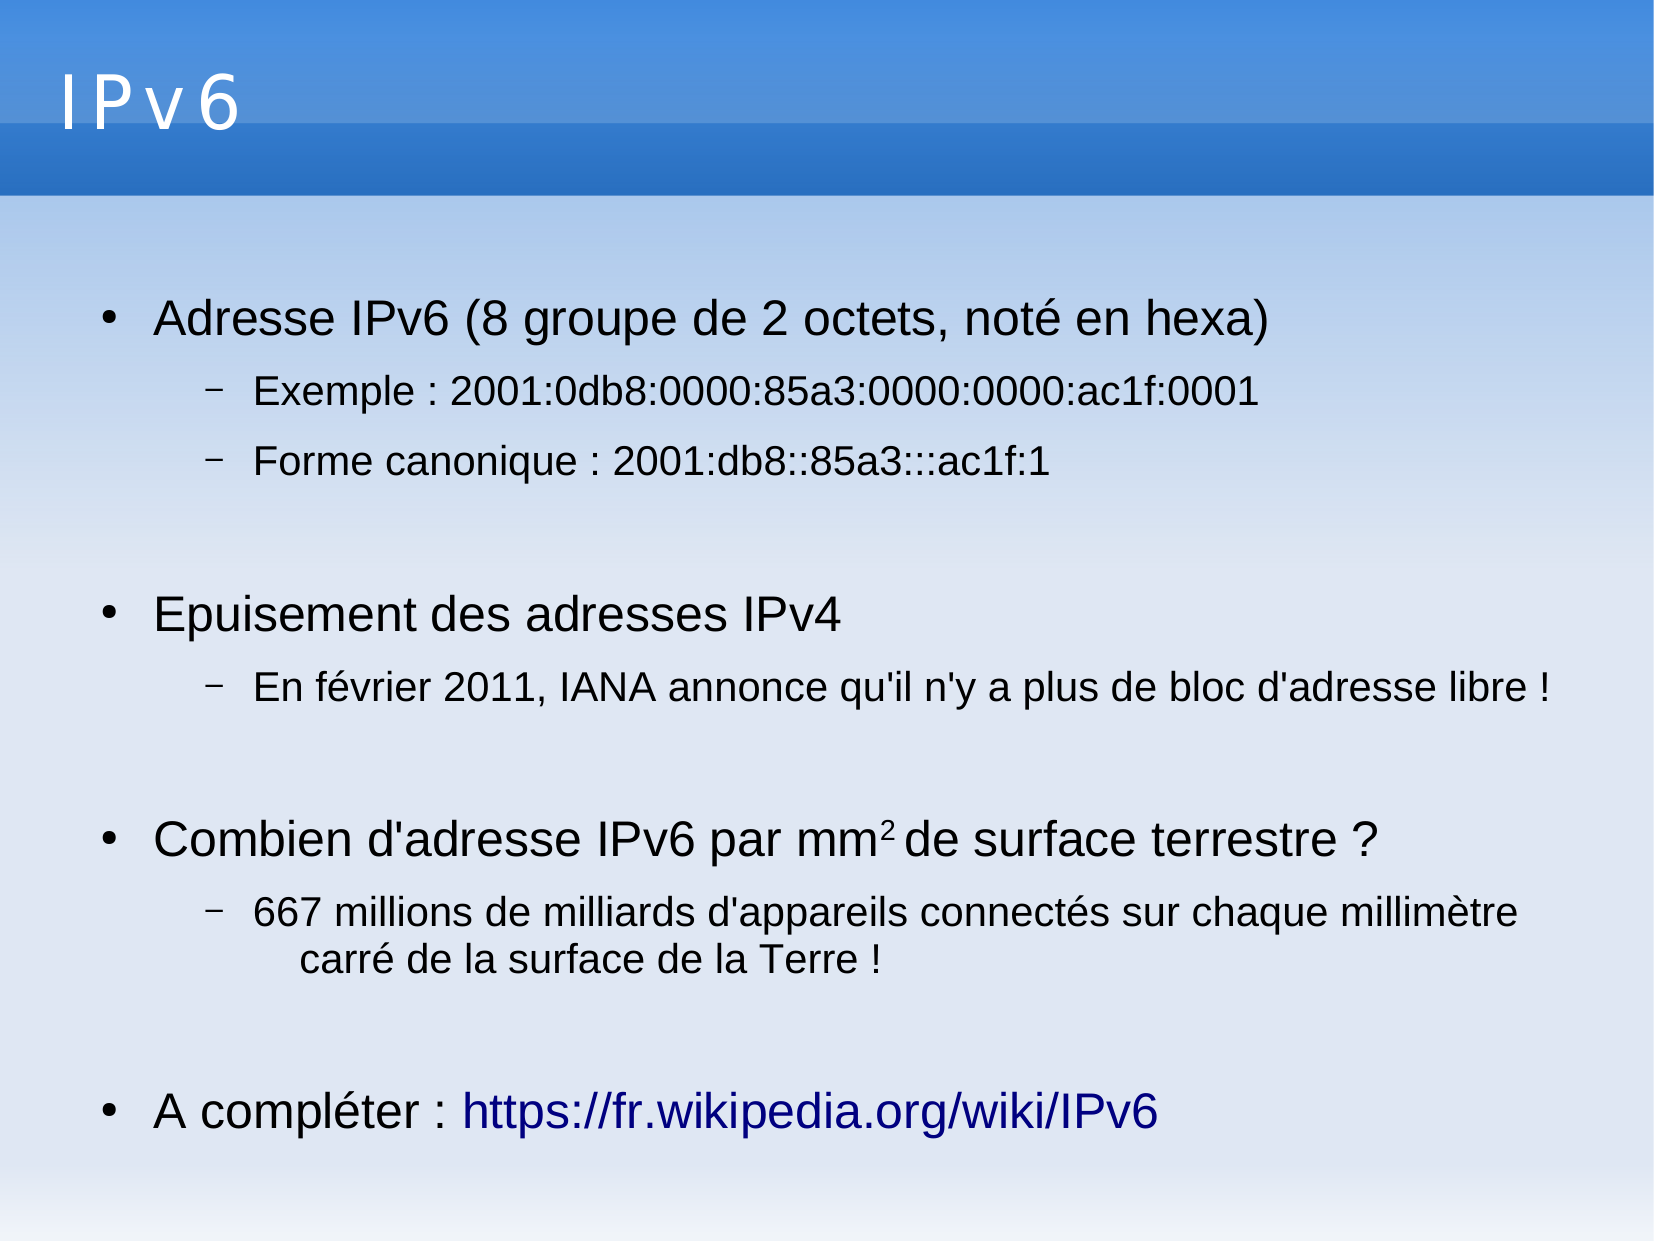

# IPv6
Adresse IPv6 (8 groupe de 2 octets, noté en hexa)
Exemple : 2001:0db8:0000:85a3:0000:0000:ac1f:0001
Forme canonique : 2001:db8::85a3:::ac1f:1
Epuisement des adresses IPv4
En février 2011, IANA annonce qu'il n'y a plus de bloc d'adresse libre !
Combien d'adresse IPv6 par mm2 de surface terrestre ?
667 millions de milliards d'appareils connectés sur chaque millimètre carré de la surface de la Terre !
A compléter : https://fr.wikipedia.org/wiki/IPv6